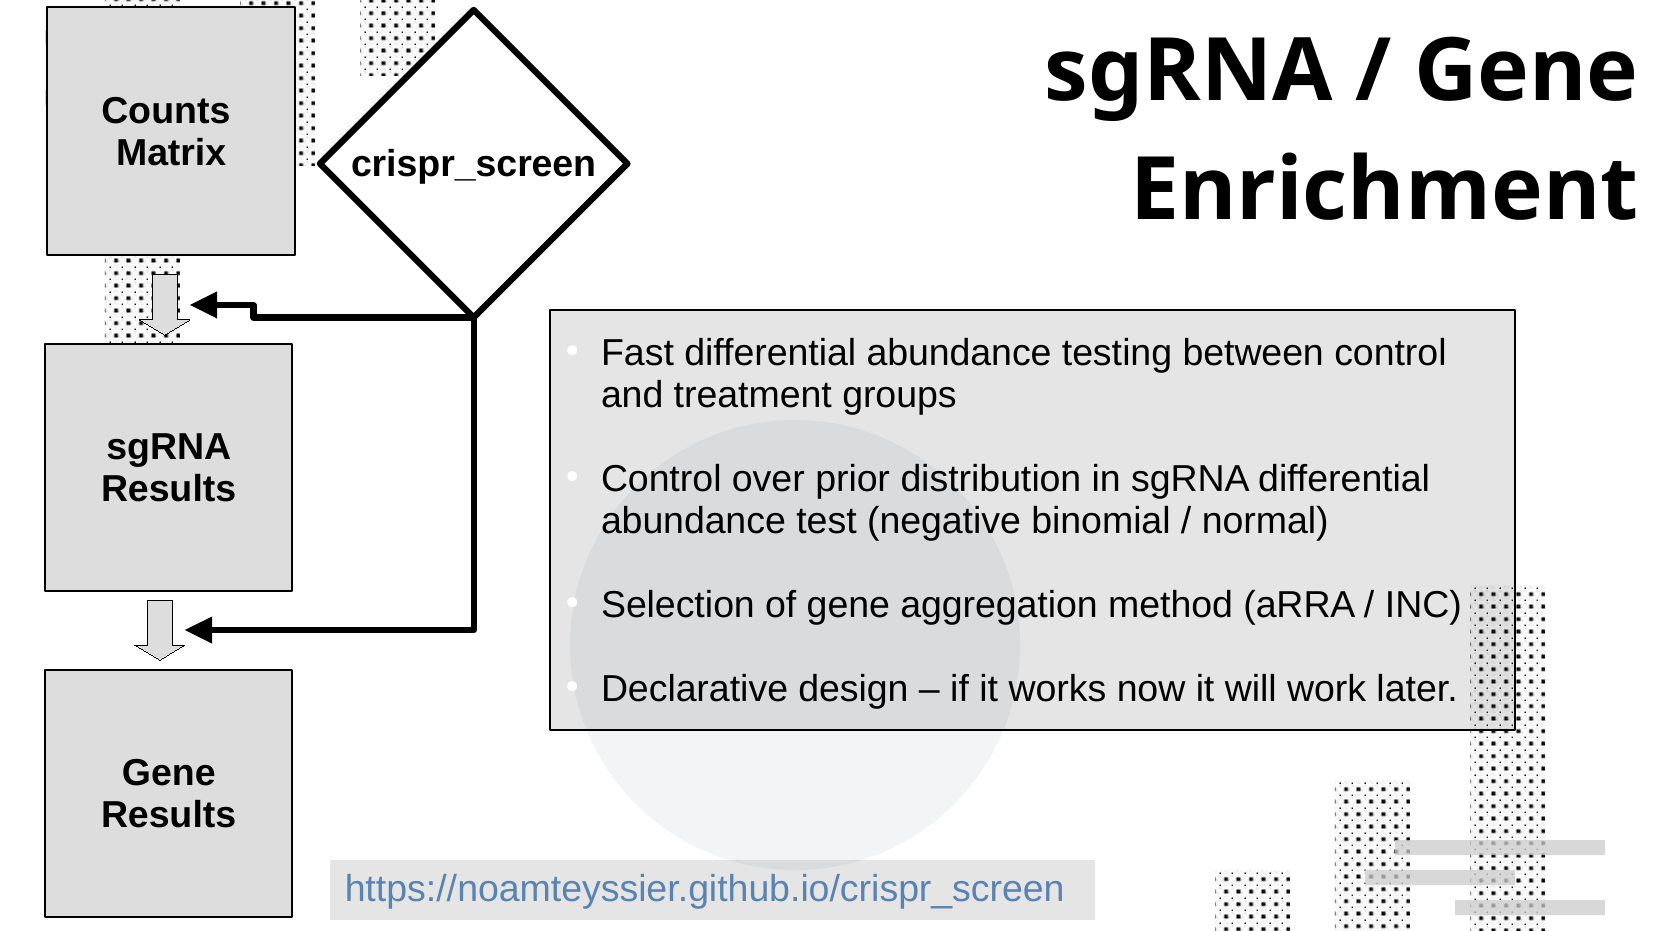

sgRNA / Gene Enrichment
Counts
Matrix
crispr_screen
Fast differential abundance testing between control
and treatment groups
Control over prior distribution in sgRNA differential
abundance test (negative binomial / normal)
Selection of gene aggregation method (aRRA / INC)
Declarative design – if it works now it will work later.
sgRNA
Results
Gene
Results
https://noamteyssier.github.io/crispr_screen